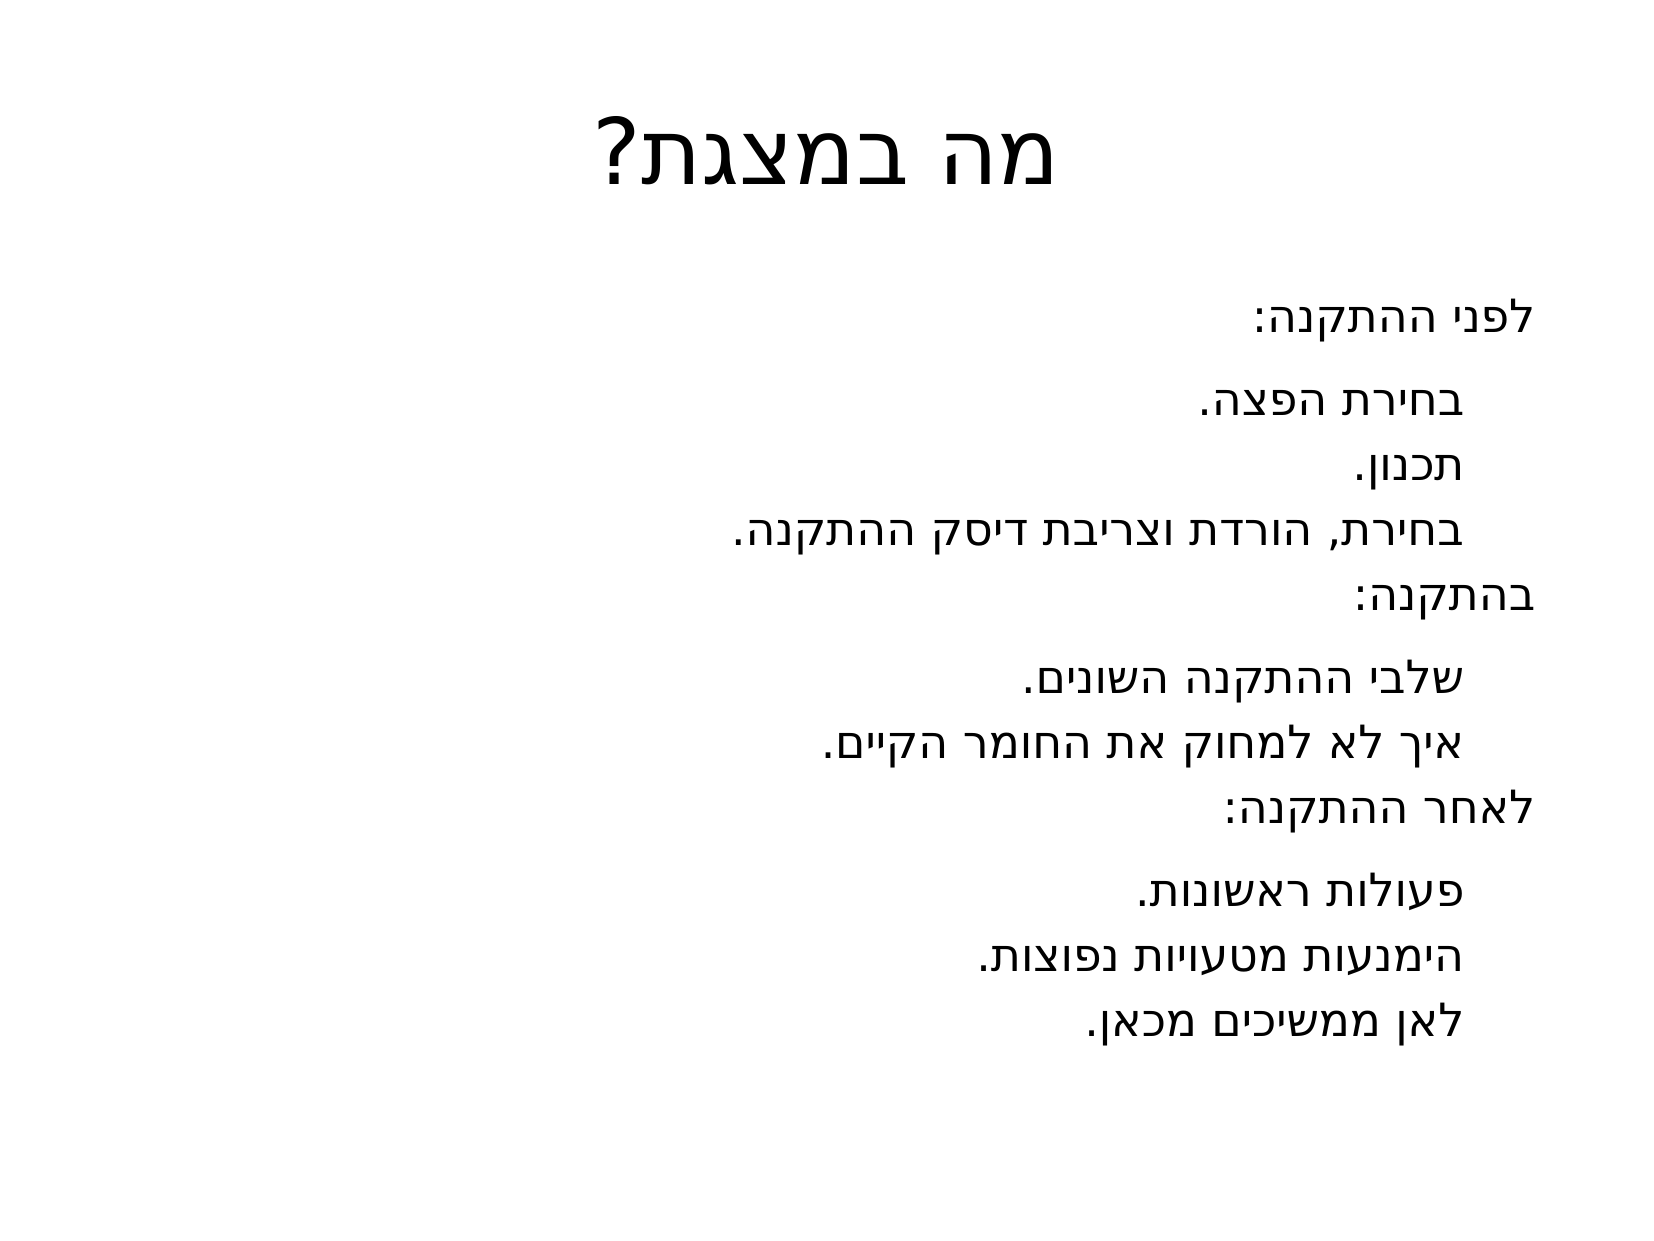

# מה במצגת?
לפני ההתקנה:
בחירת הפצה.
תכנון.
בחירת, הורדת וצריבת דיסק ההתקנה.
בהתקנה:
שלבי ההתקנה השונים.
איך לא למחוק את החומר הקיים.
לאחר ההתקנה:
פעולות ראשונות.
הימנעות מטעויות נפוצות.
לאן ממשיכים מכאן.